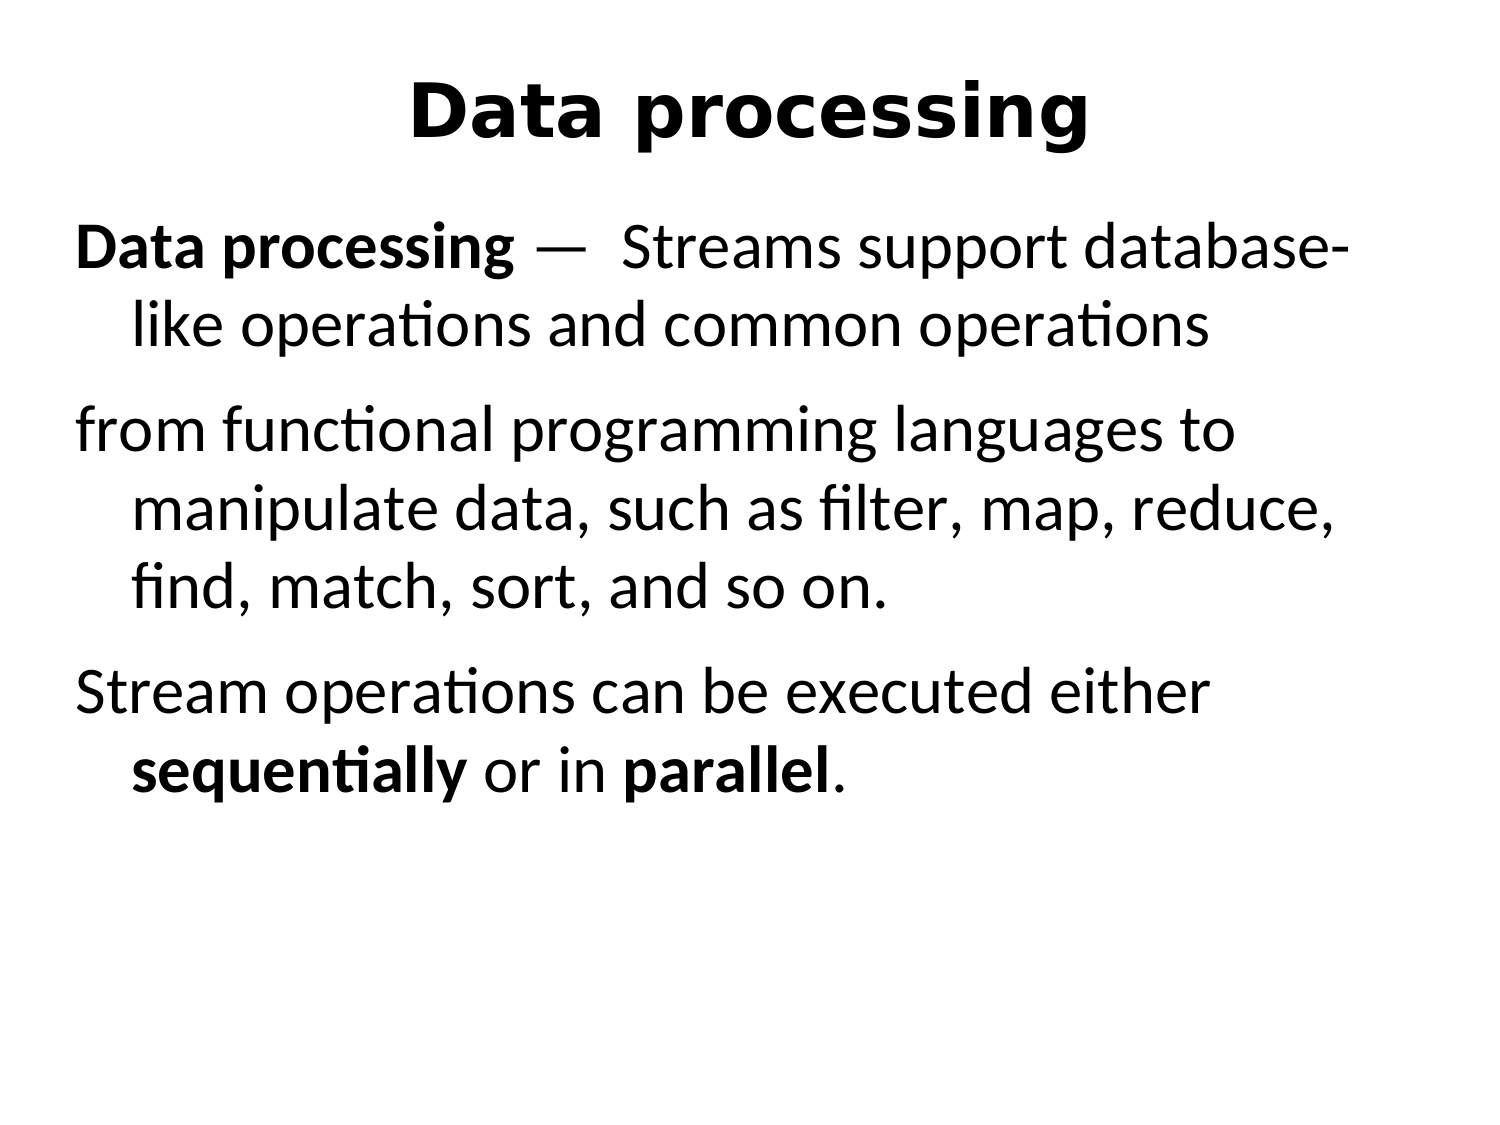

# Data processing
Data processing — Streams support database-like operations and common operations
from functional programming languages to manipulate data, such as filter, map, reduce, find, match, sort, and so on.
Stream operations can be executed either sequentially or in parallel.